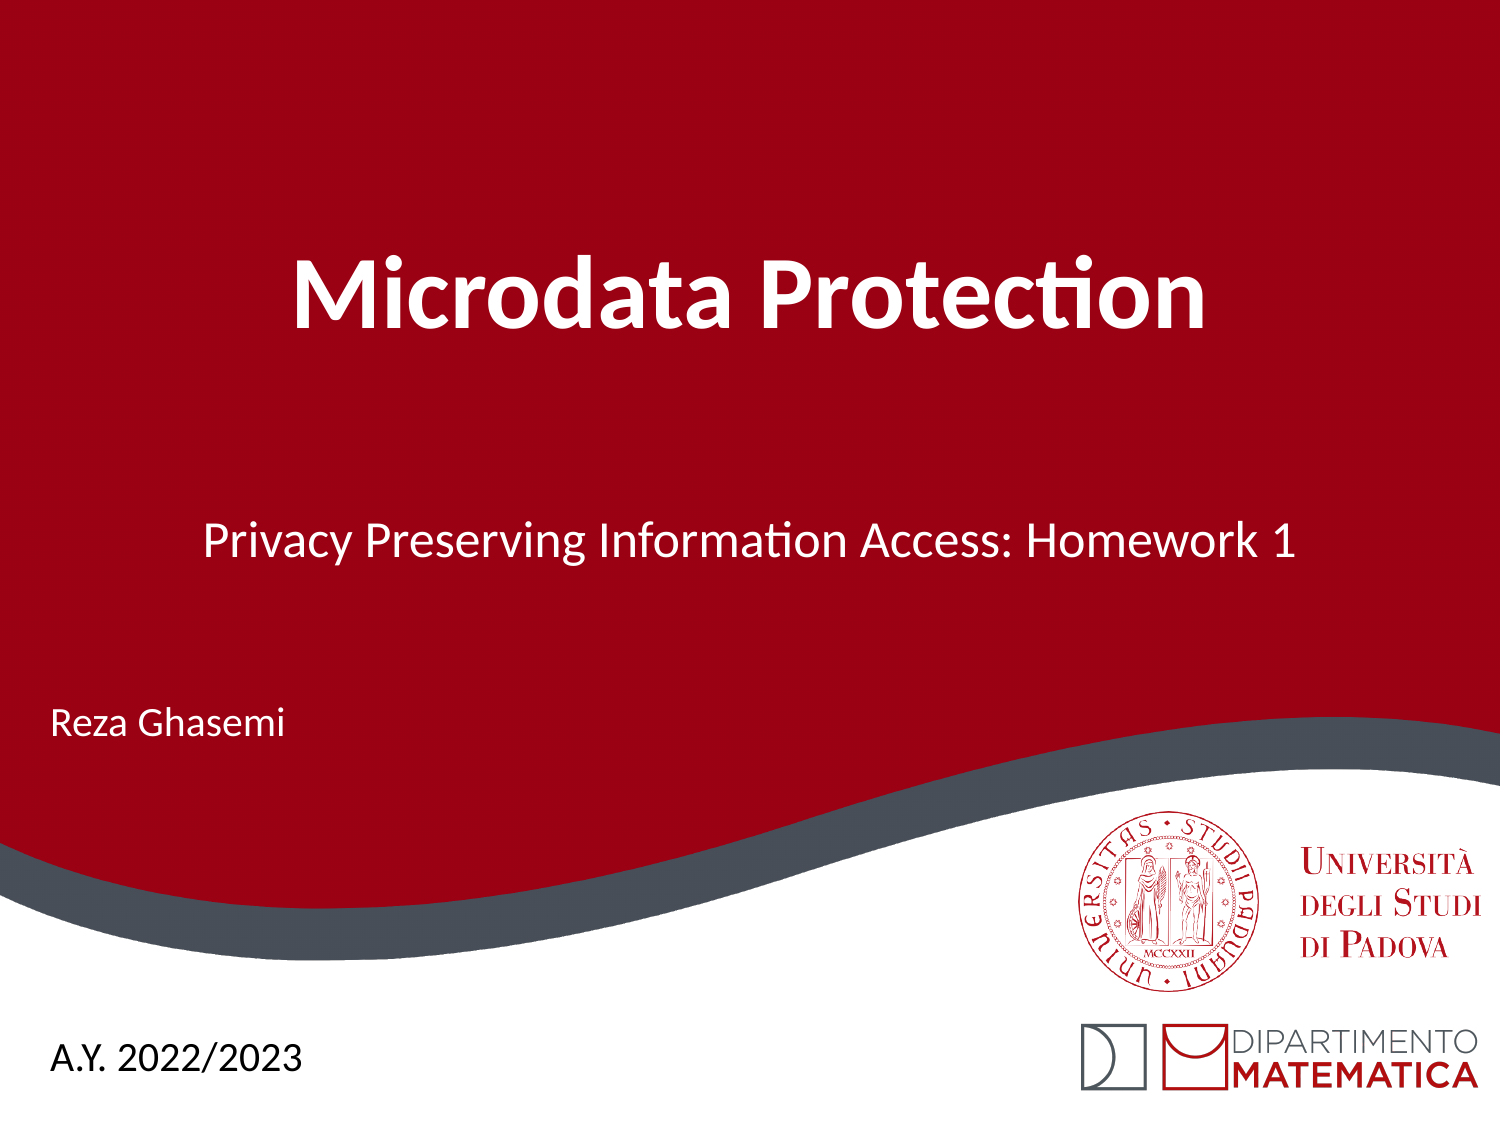

# Microdata Protection
Privacy Preserving Information Access: Homework 1
Reza Ghasemi
A.Y. 2022/2023